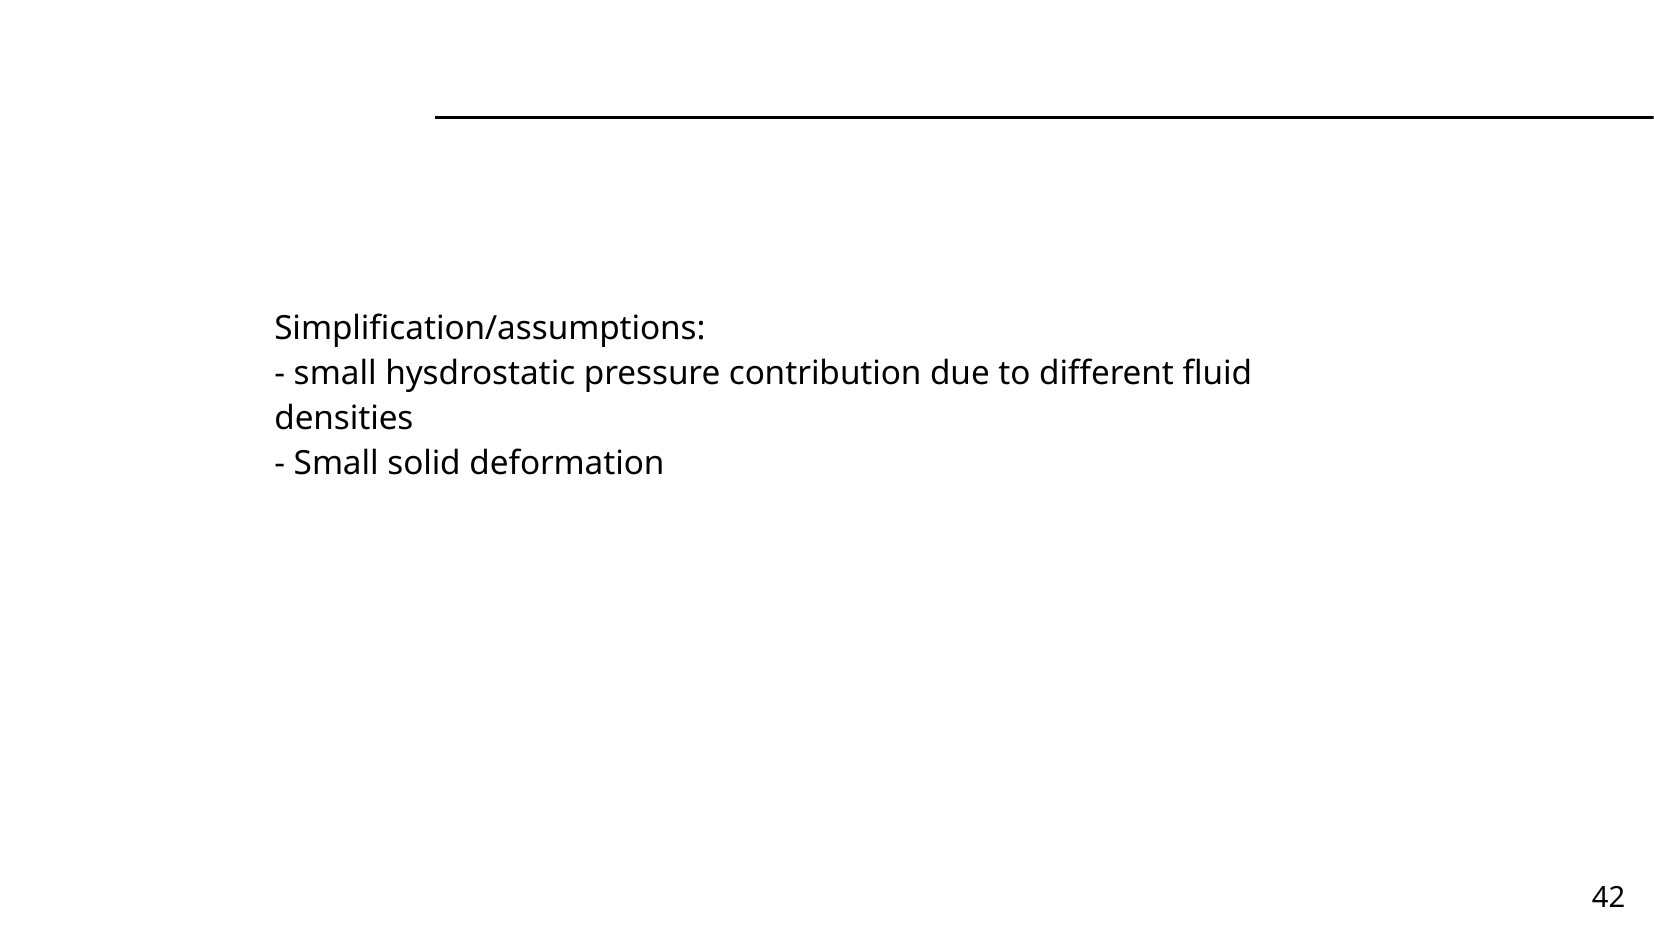

#
Simplification/assumptions:
- small hysdrostatic pressure contribution due to different fluid densities
- Small solid deformation